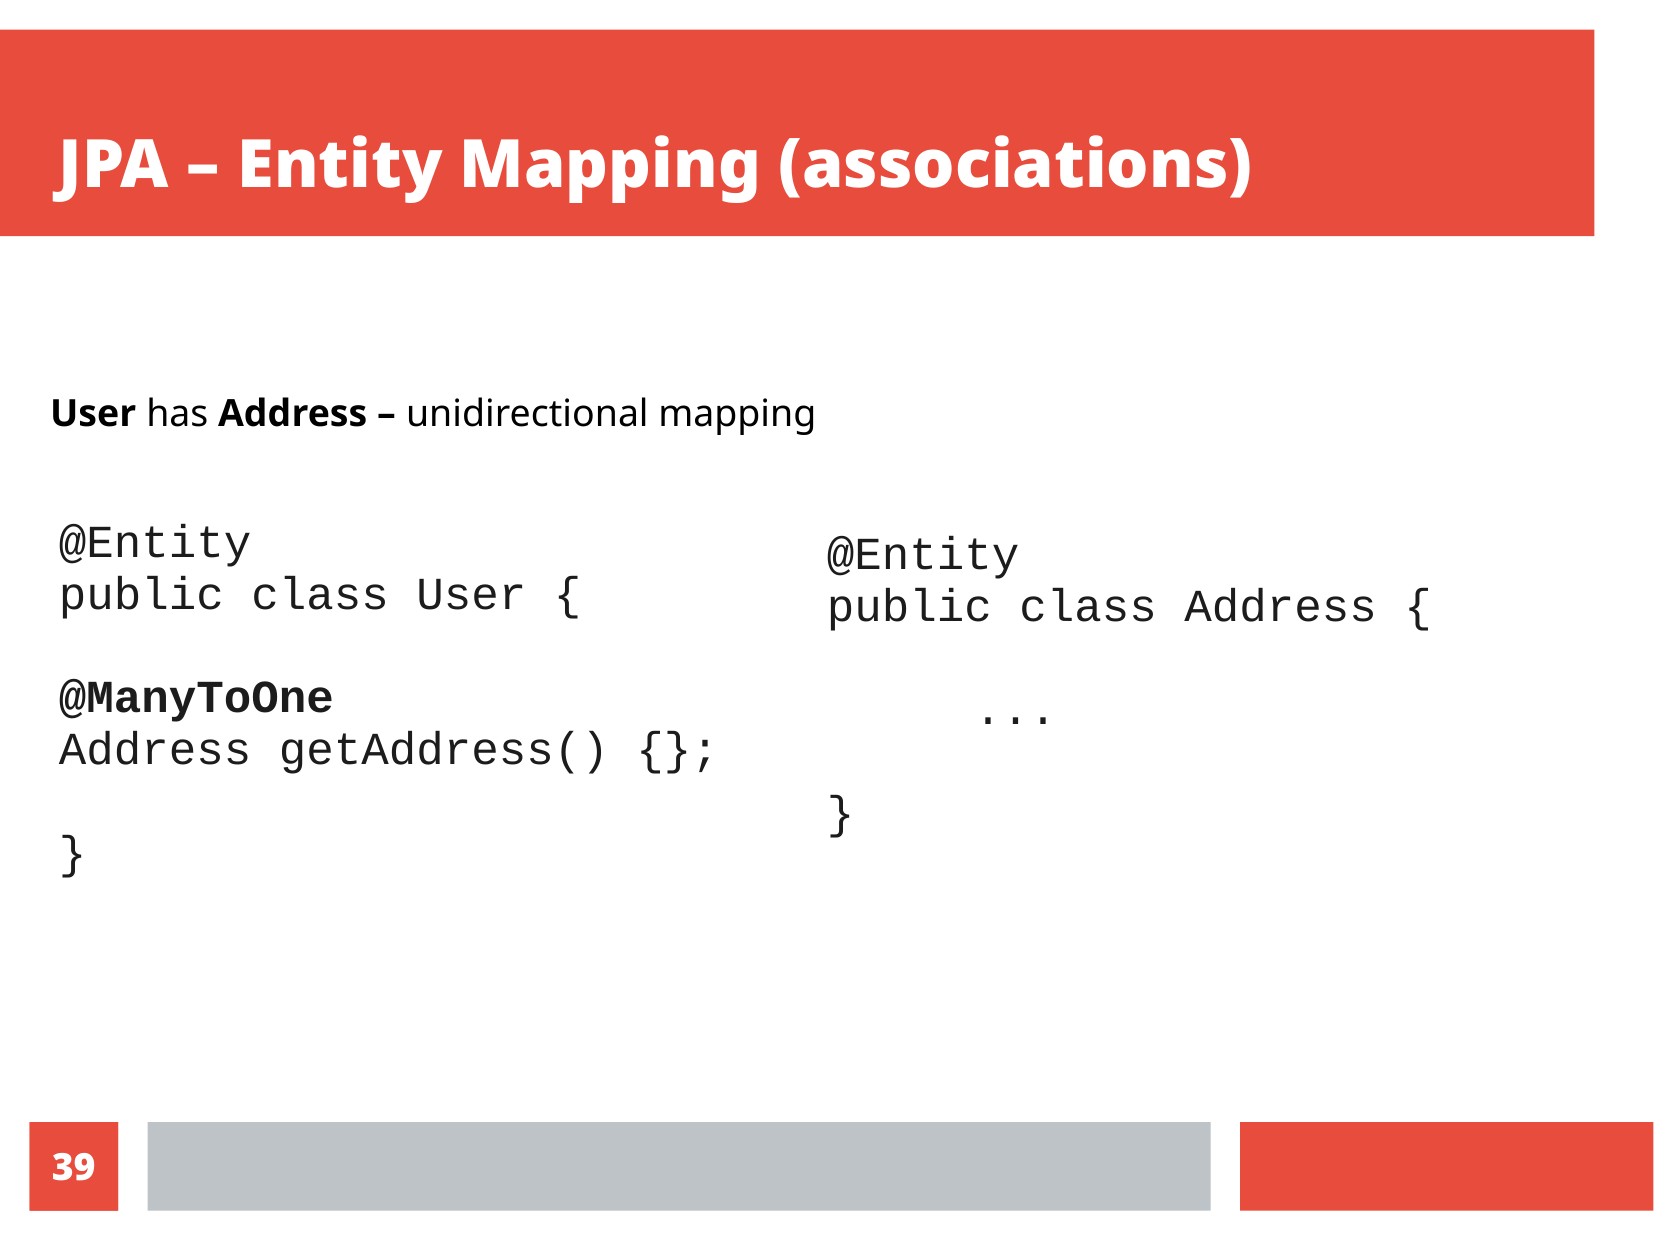

# JPA – Entity Mapping (associations)
User has Address – unidirectional mapping
@Entity
public class User {
@ManyToOne
Address getAddress() {};
}
@Entity
public class Address {
		...
}
39